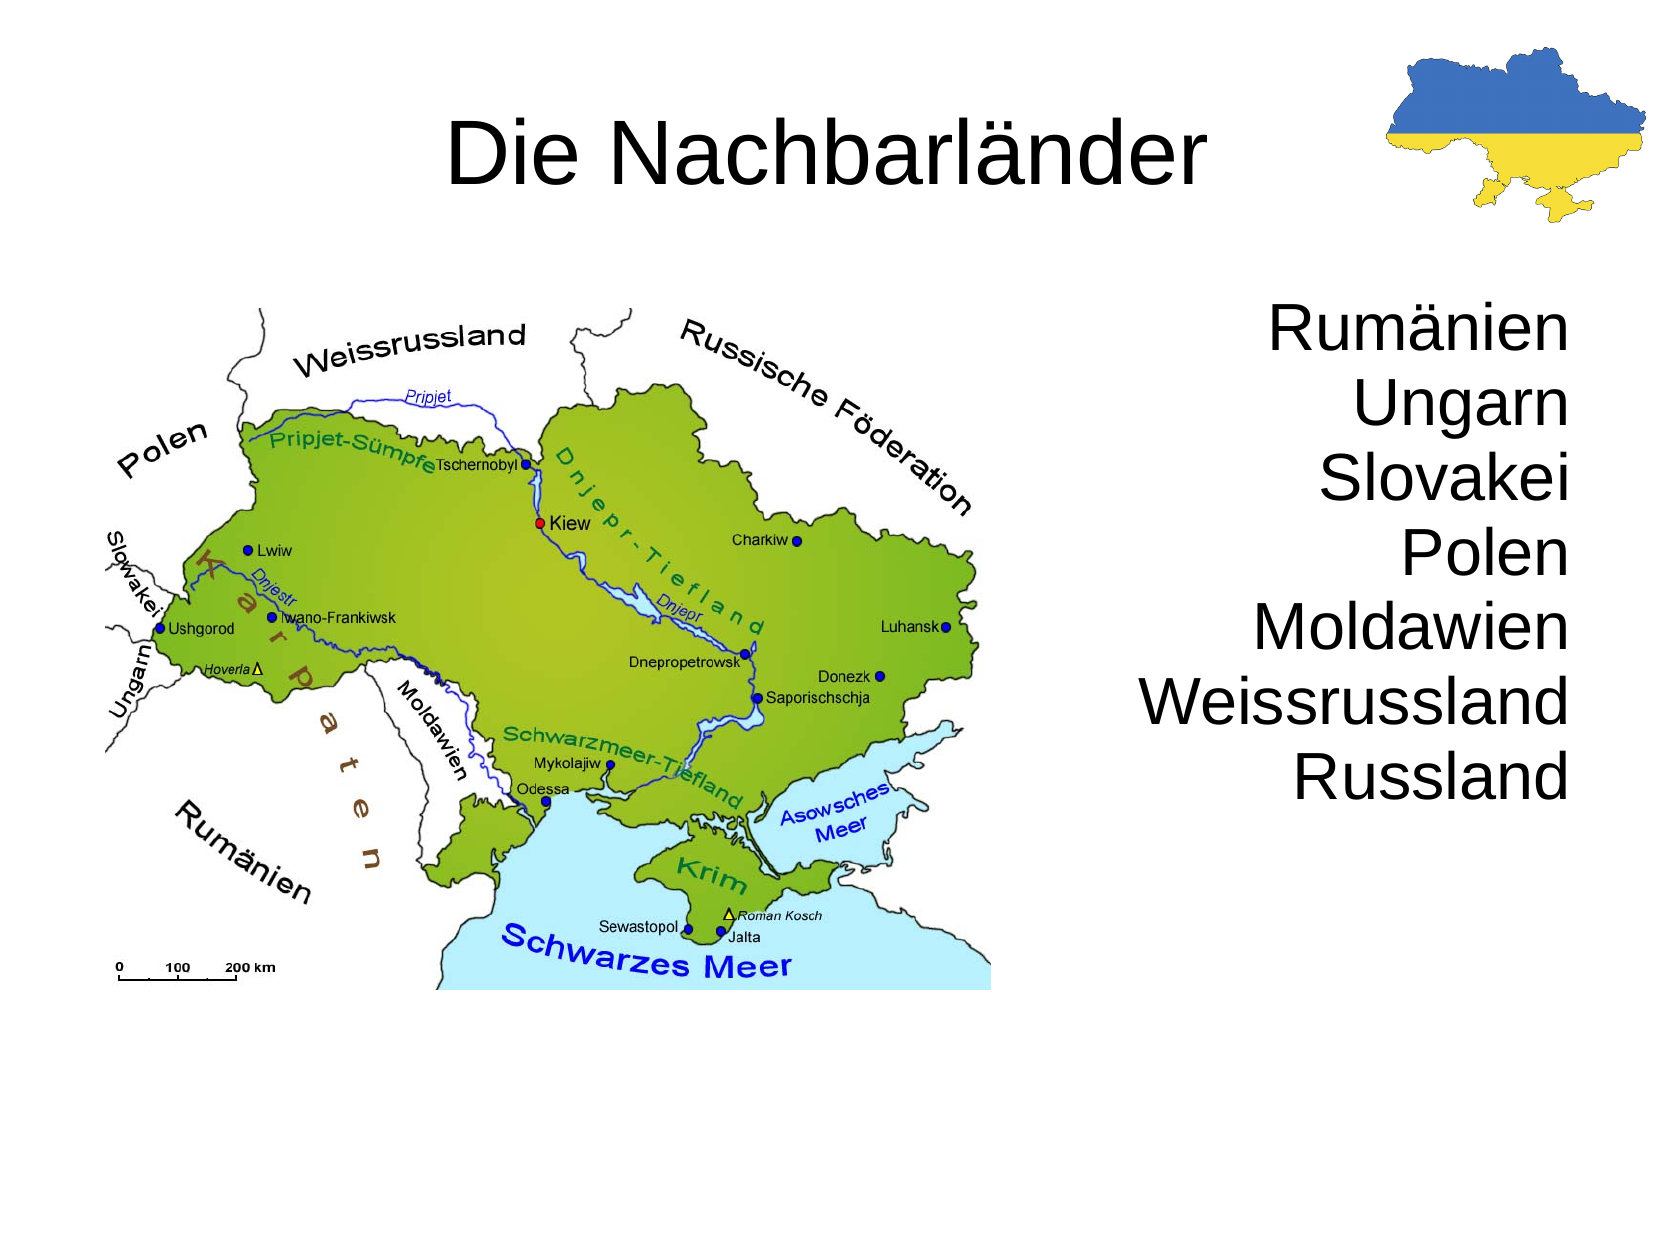

# Die Nachbarländer
Rumänien
Ungarn
Slovakei
Polen
Moldawien
Weissrussland
Russland